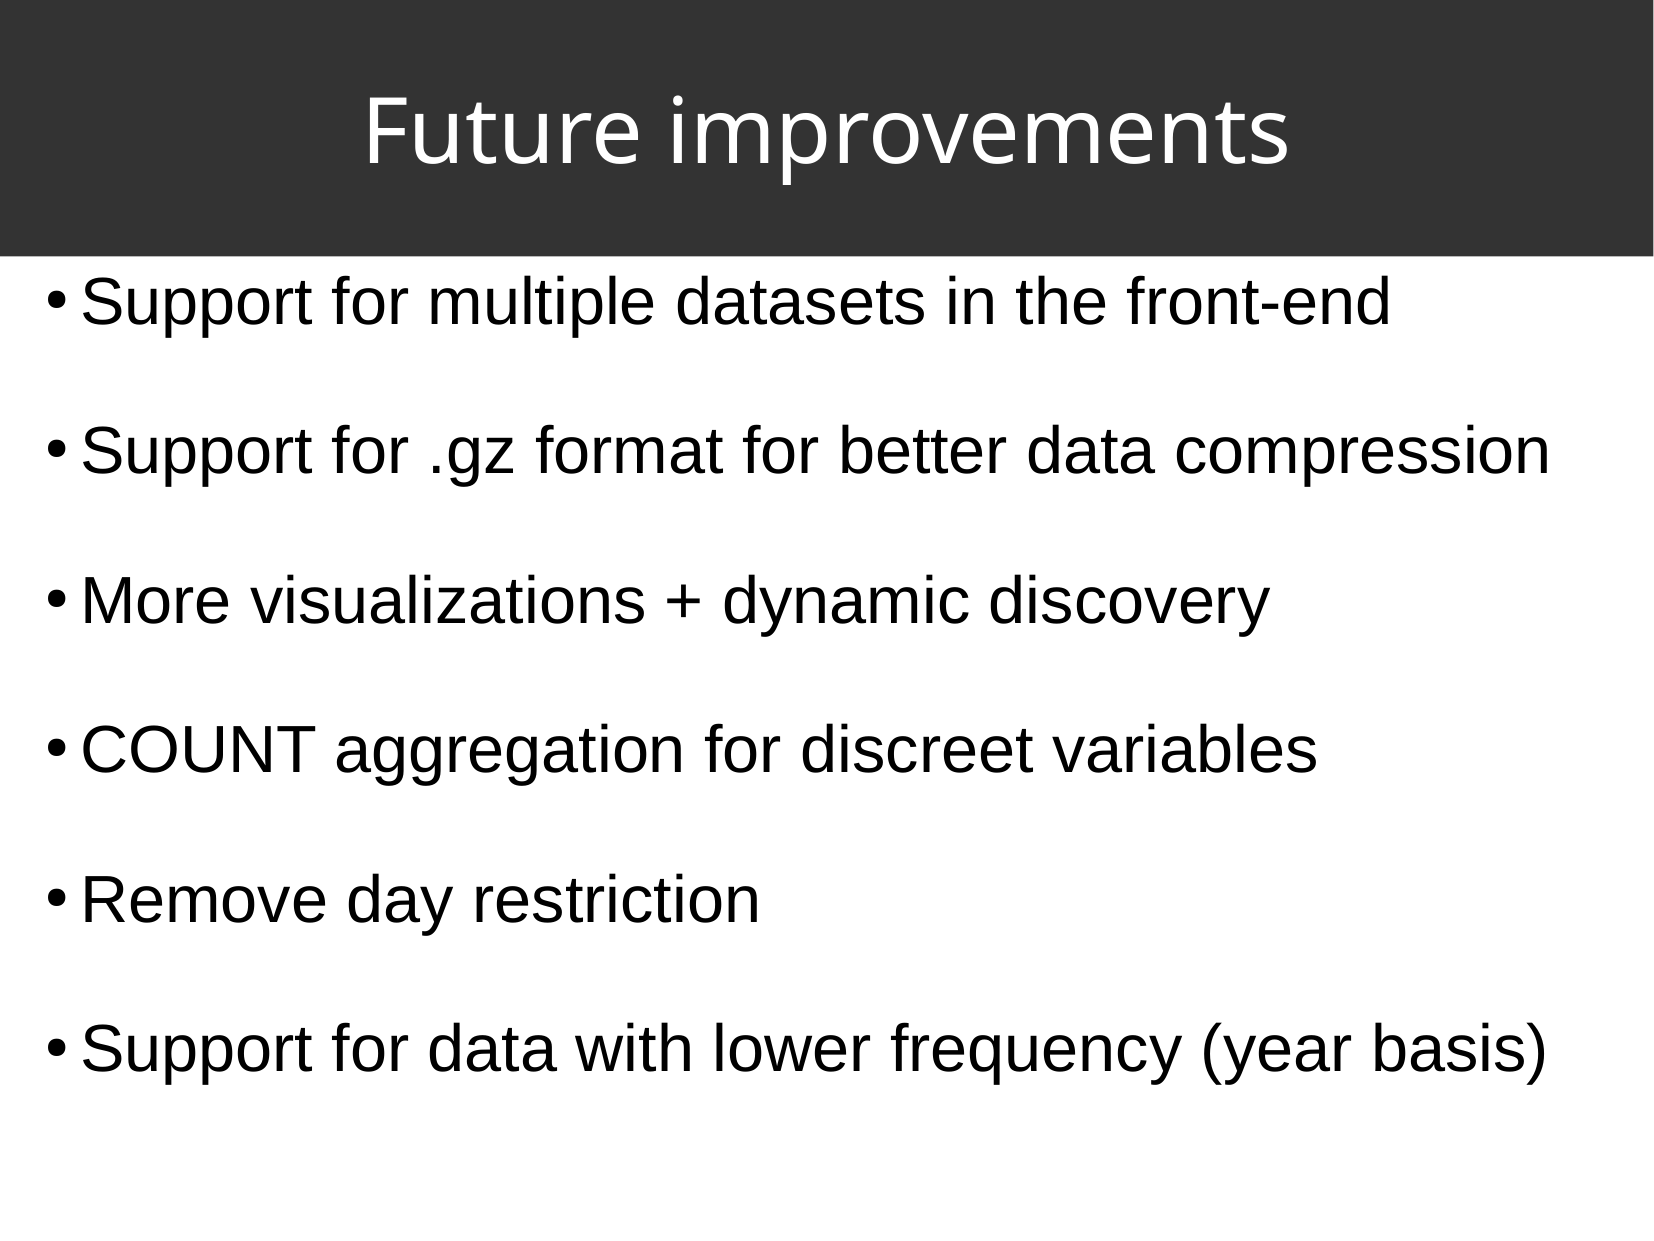

# Future improvements
Support for multiple datasets in the front-end
Support for .gz format for better data compression
More visualizations + dynamic discovery
COUNT aggregation for discreet variables
Remove day restriction
Support for data with lower frequency (year basis)